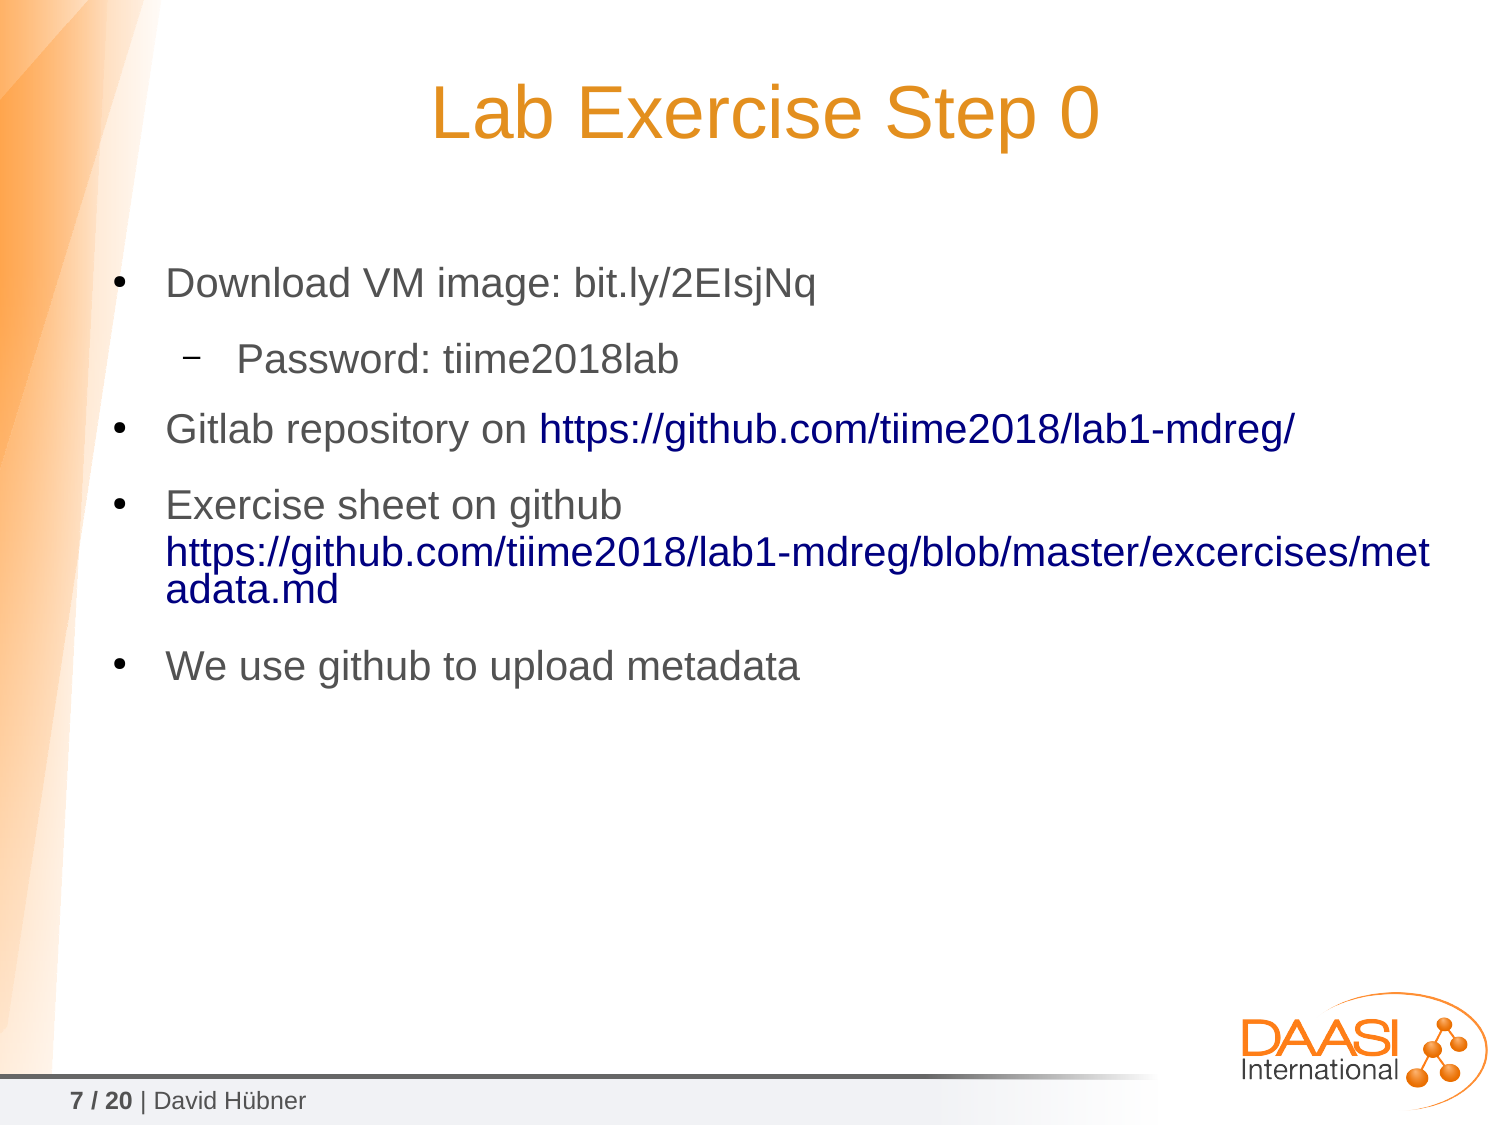

# Lab Exercise Step 0
Download VM image: bit.ly/2EIsjNq
Password: tiime2018lab
Gitlab repository on https://github.com/tiime2018/lab1-mdreg/
Exercise sheet on githubhttps://github.com/tiime2018/lab1-mdreg/blob/master/excercises/metadata.md
We use github to upload metadata